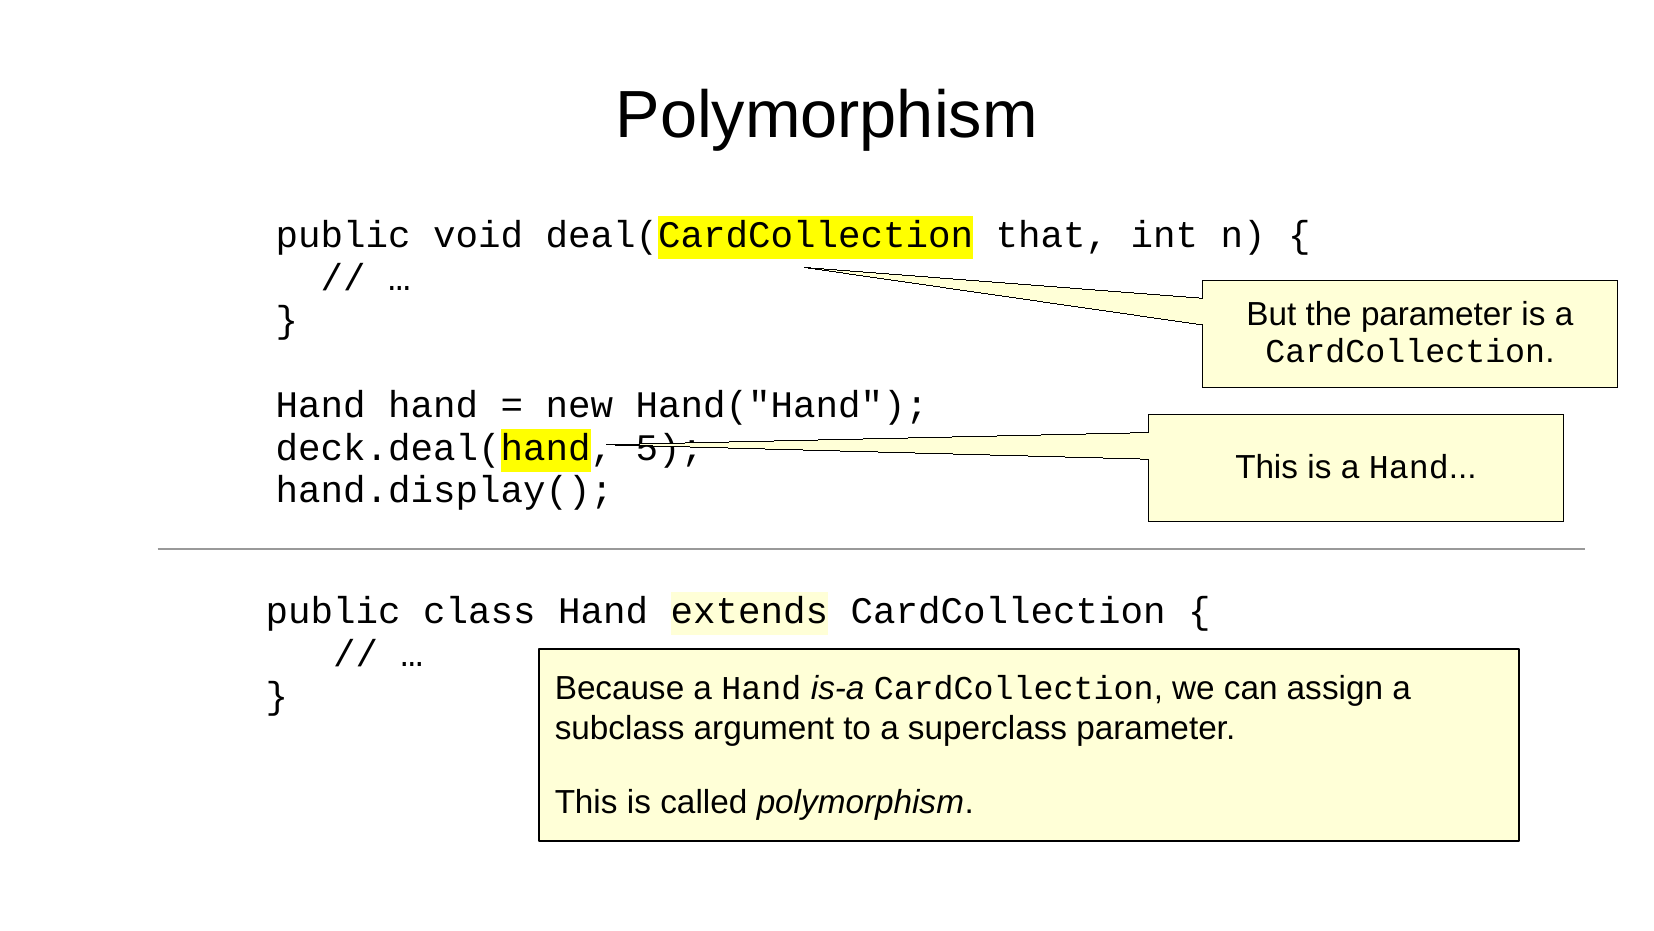

# Polymorphism
public void deal(CardCollection that, int n) {
 // …
}
Hand hand = new Hand("Hand");
deck.deal(hand, 5);
hand.display();
But the parameter is a
CardCollection.
This is a Hand...
public class Hand extends CardCollection {
 // …
}
Because a Hand is-a CardCollection, we can assign a
subclass argument to a superclass parameter.
This is called polymorphism.